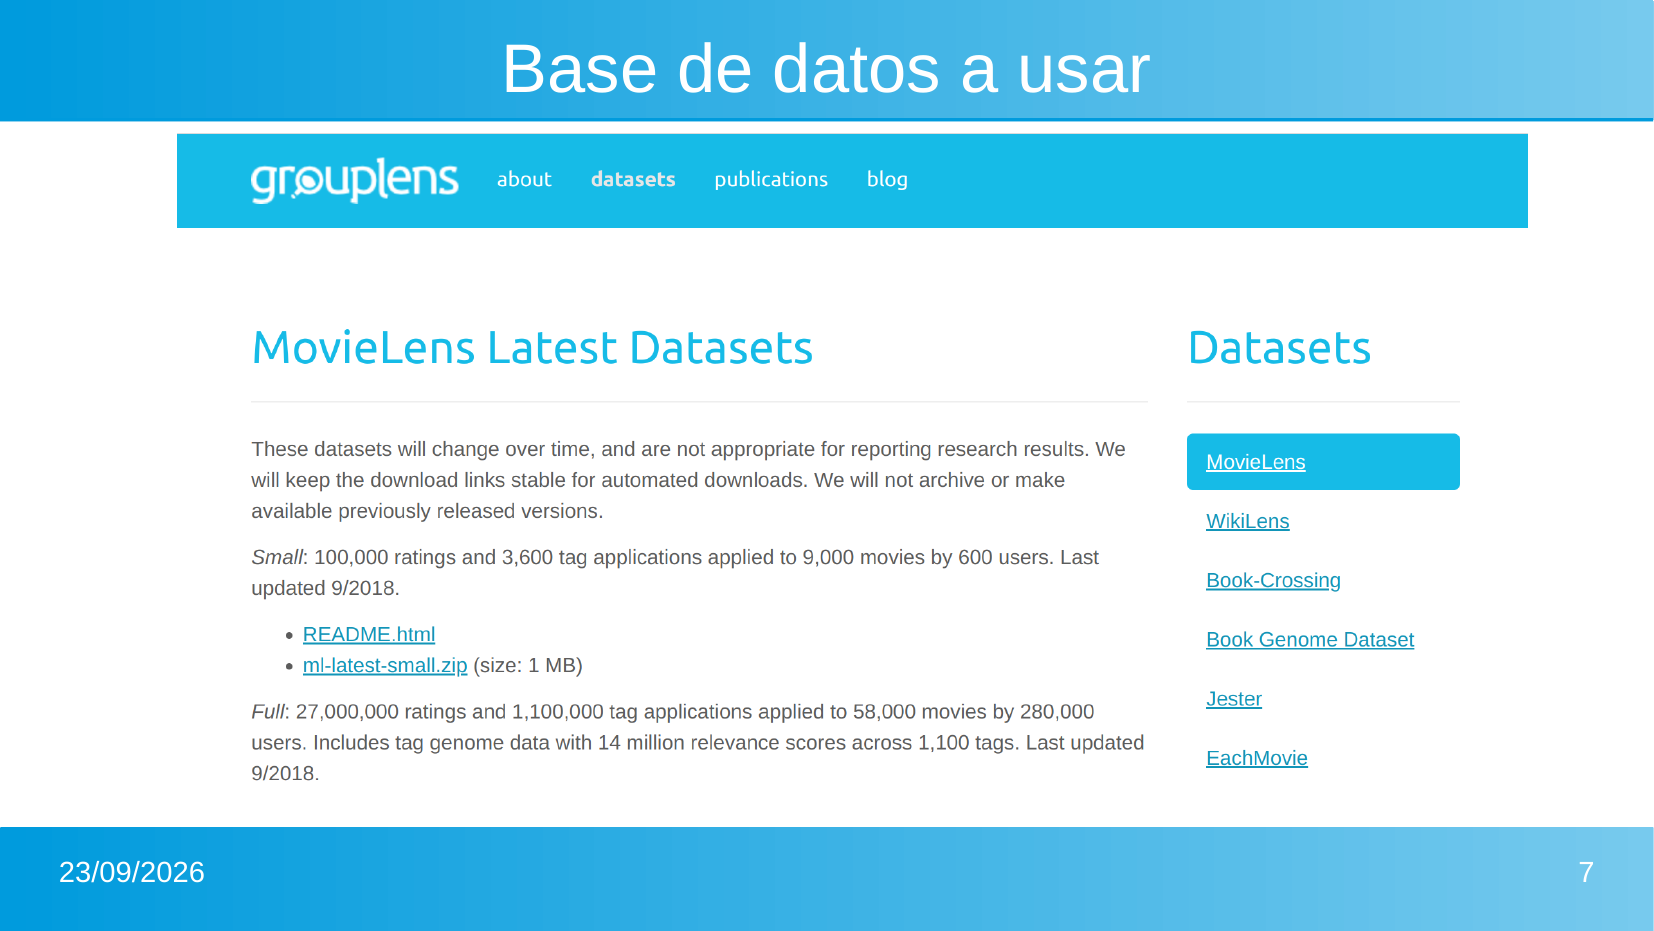

# Base de datos a usar
7